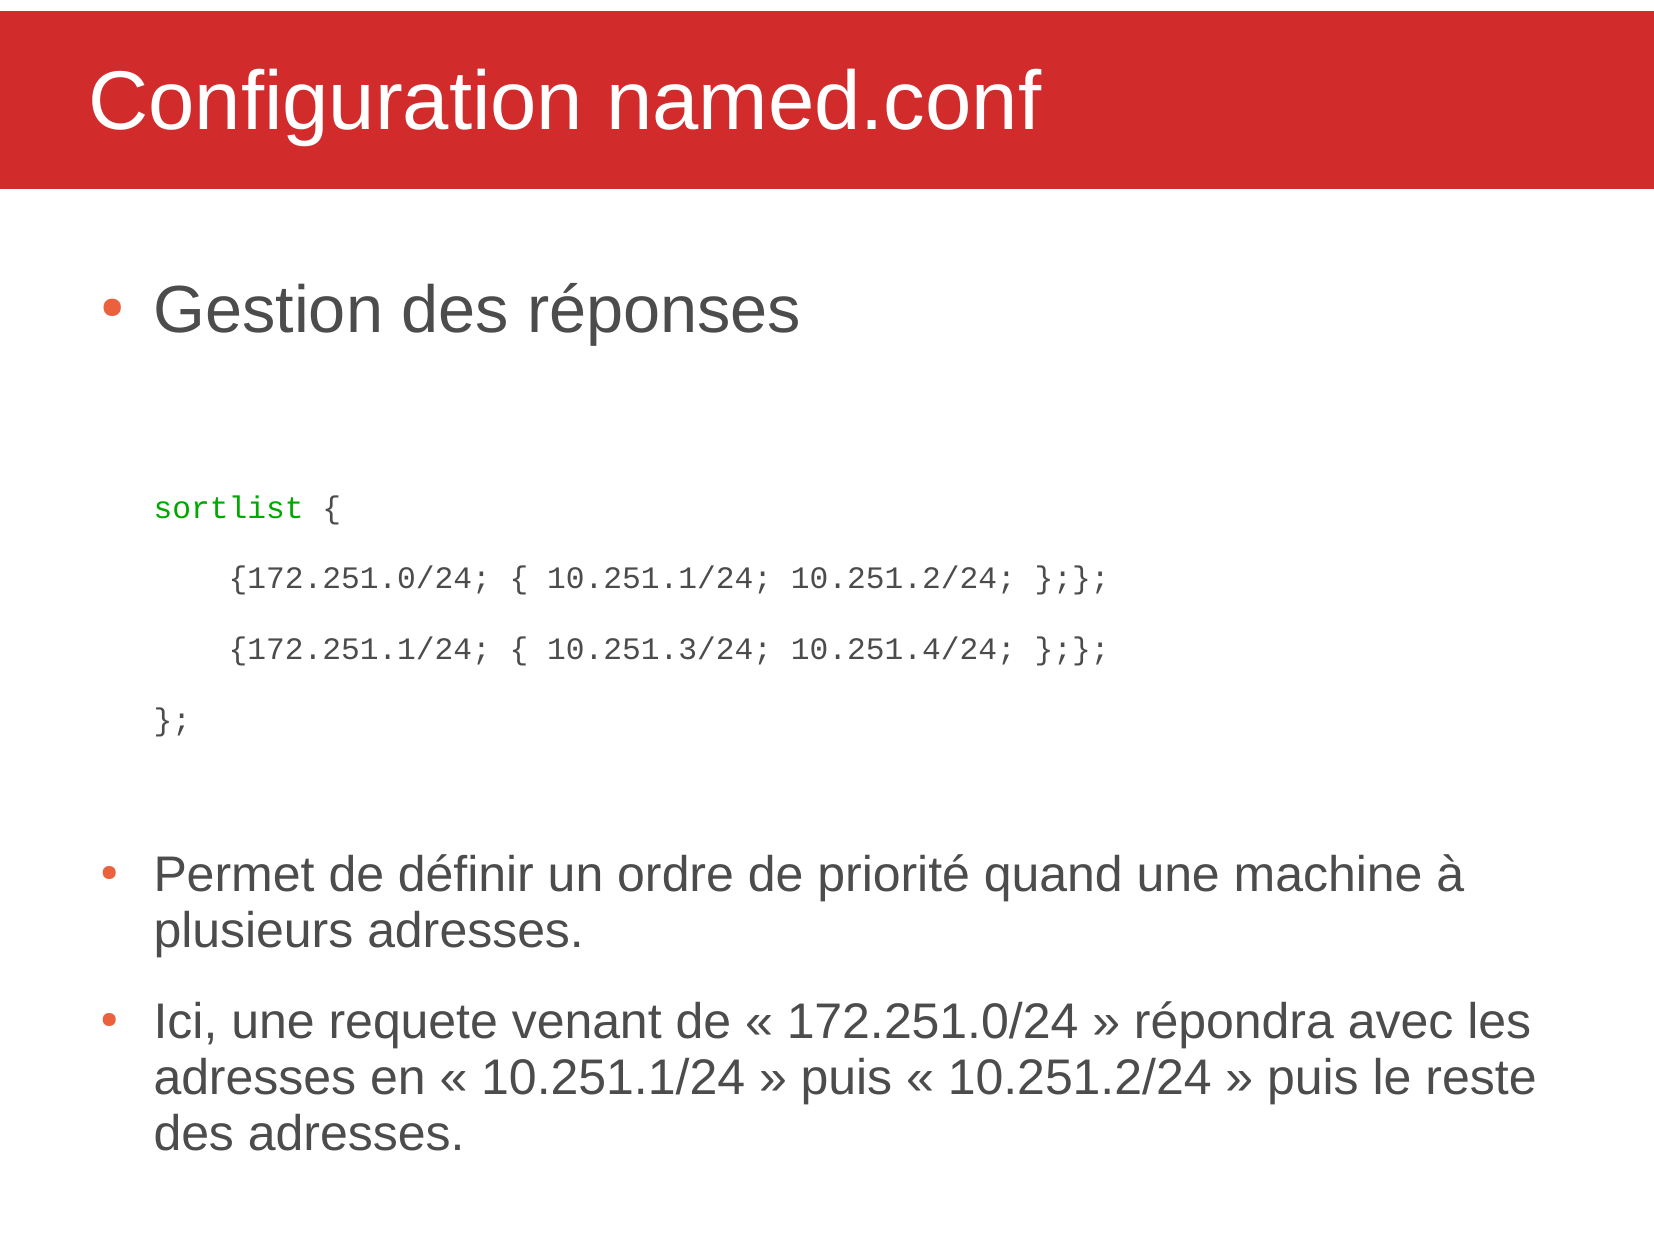

# Configuration named.conf
Gestion des réponses
sortlist {
 {172.251.0/24; { 10.251.1/24; 10.251.2/24; };};
 {172.251.1/24; { 10.251.3/24; 10.251.4/24; };};
};
Permet de définir un ordre de priorité quand une machine à plusieurs adresses.
Ici, une requete venant de « 172.251.0/24 » répondra avec les adresses en « 10.251.1/24 » puis « 10.251.2/24 » puis le reste des adresses.